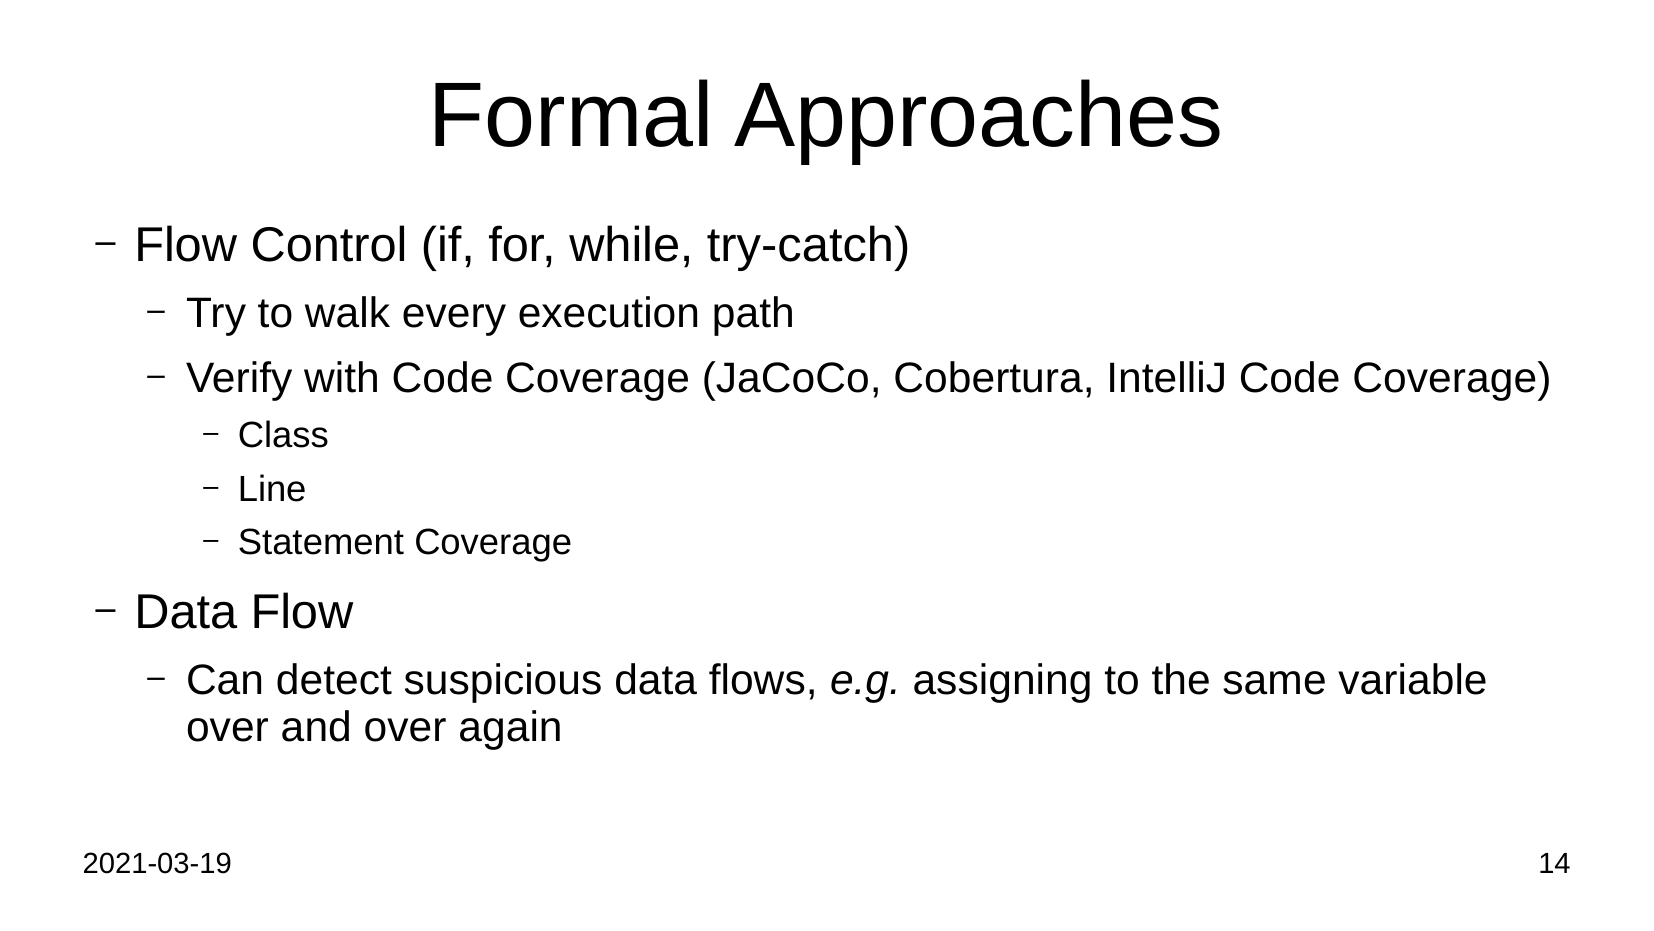

# Formal Approaches
Flow Control (if, for, while, try-catch)
Try to walk every execution path
Verify with Code Coverage (JaCoCo, Cobertura, IntelliJ Code Coverage)
Class
Line
Statement Coverage
Data Flow
Can detect suspicious data flows, e.g. assigning to the same variable over and over again
2021-03-19
14